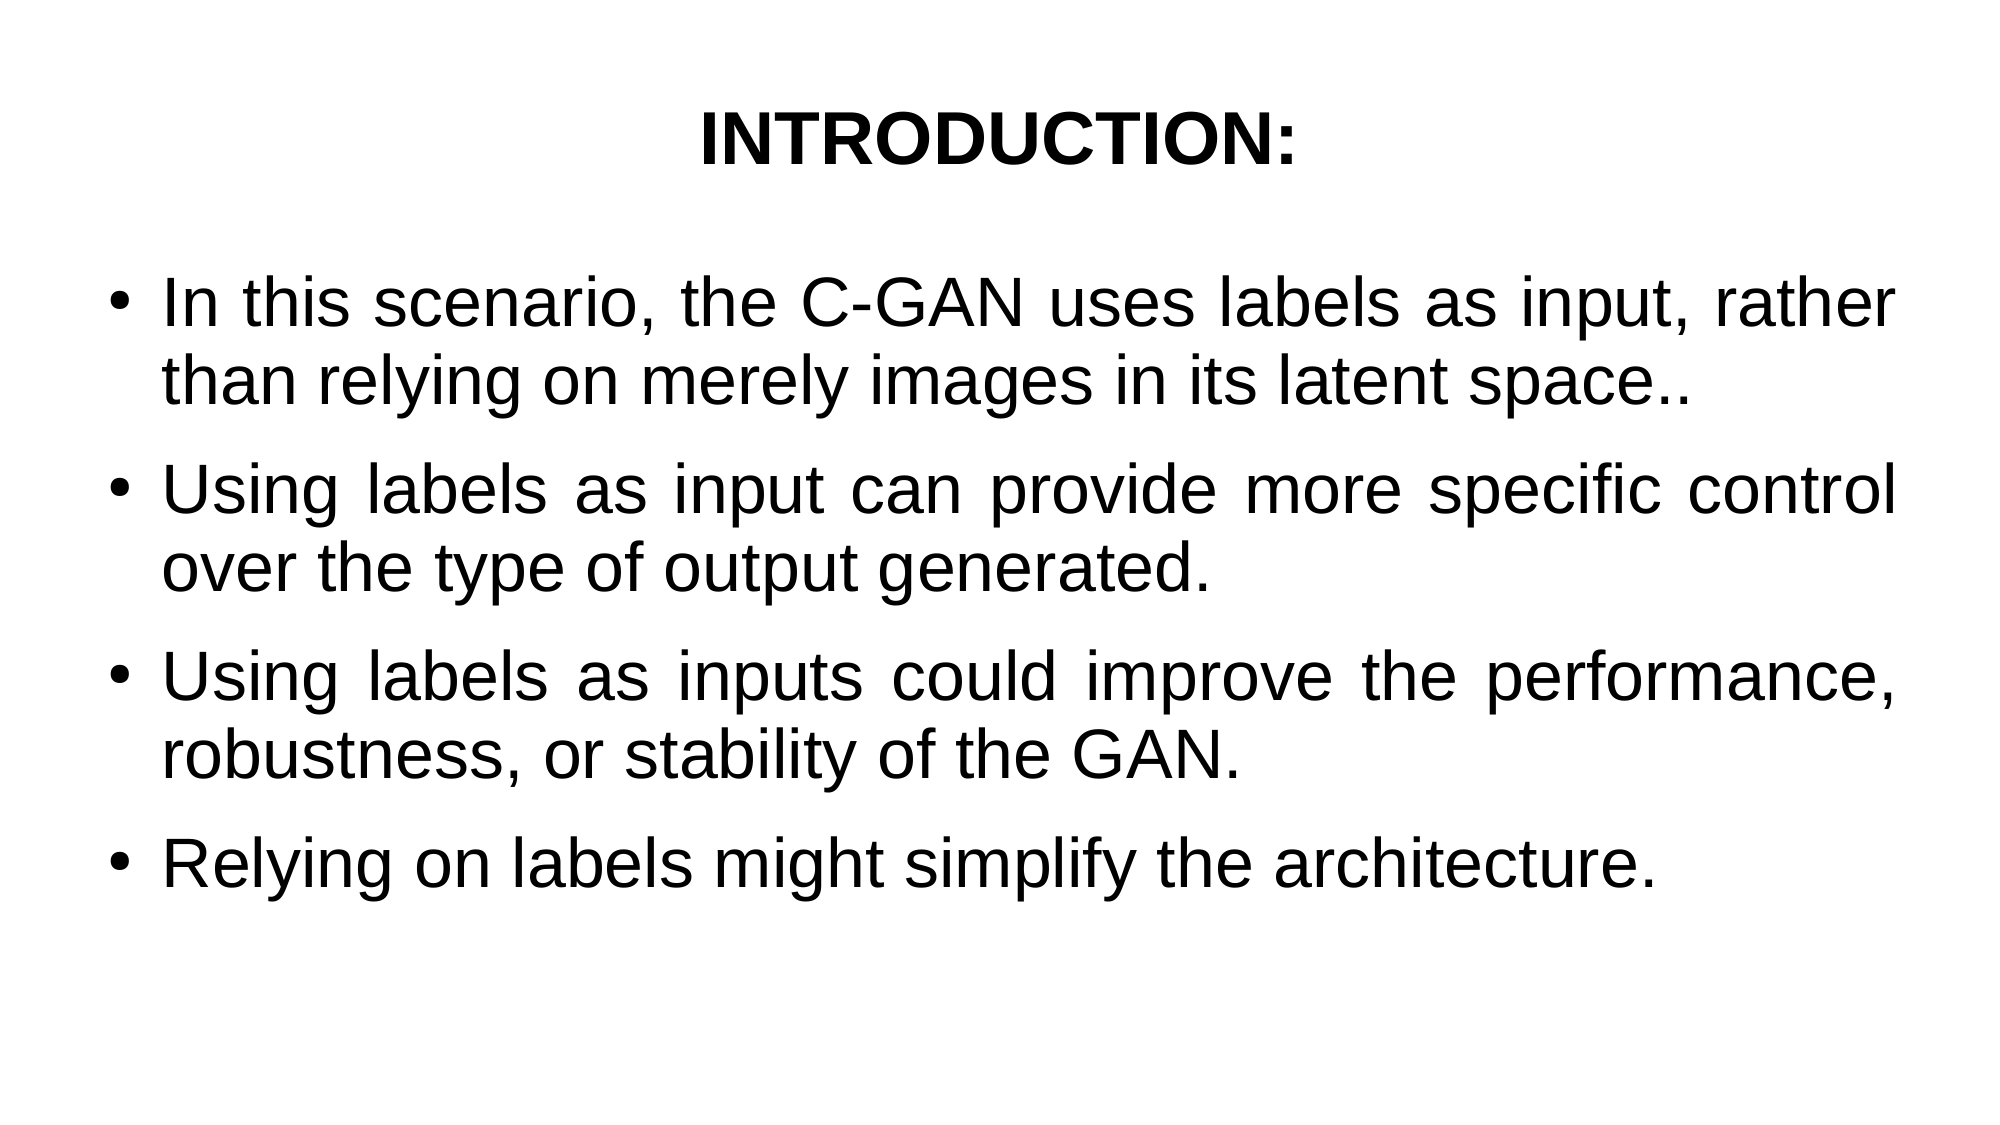

# INTRODUCTION:
In this scenario, the C-GAN uses labels as input, rather than relying on merely images in its latent space..
Using labels as input can provide more specific control over the type of output generated.
Using labels as inputs could improve the performance, robustness, or stability of the GAN.
Relying on labels might simplify the architecture.